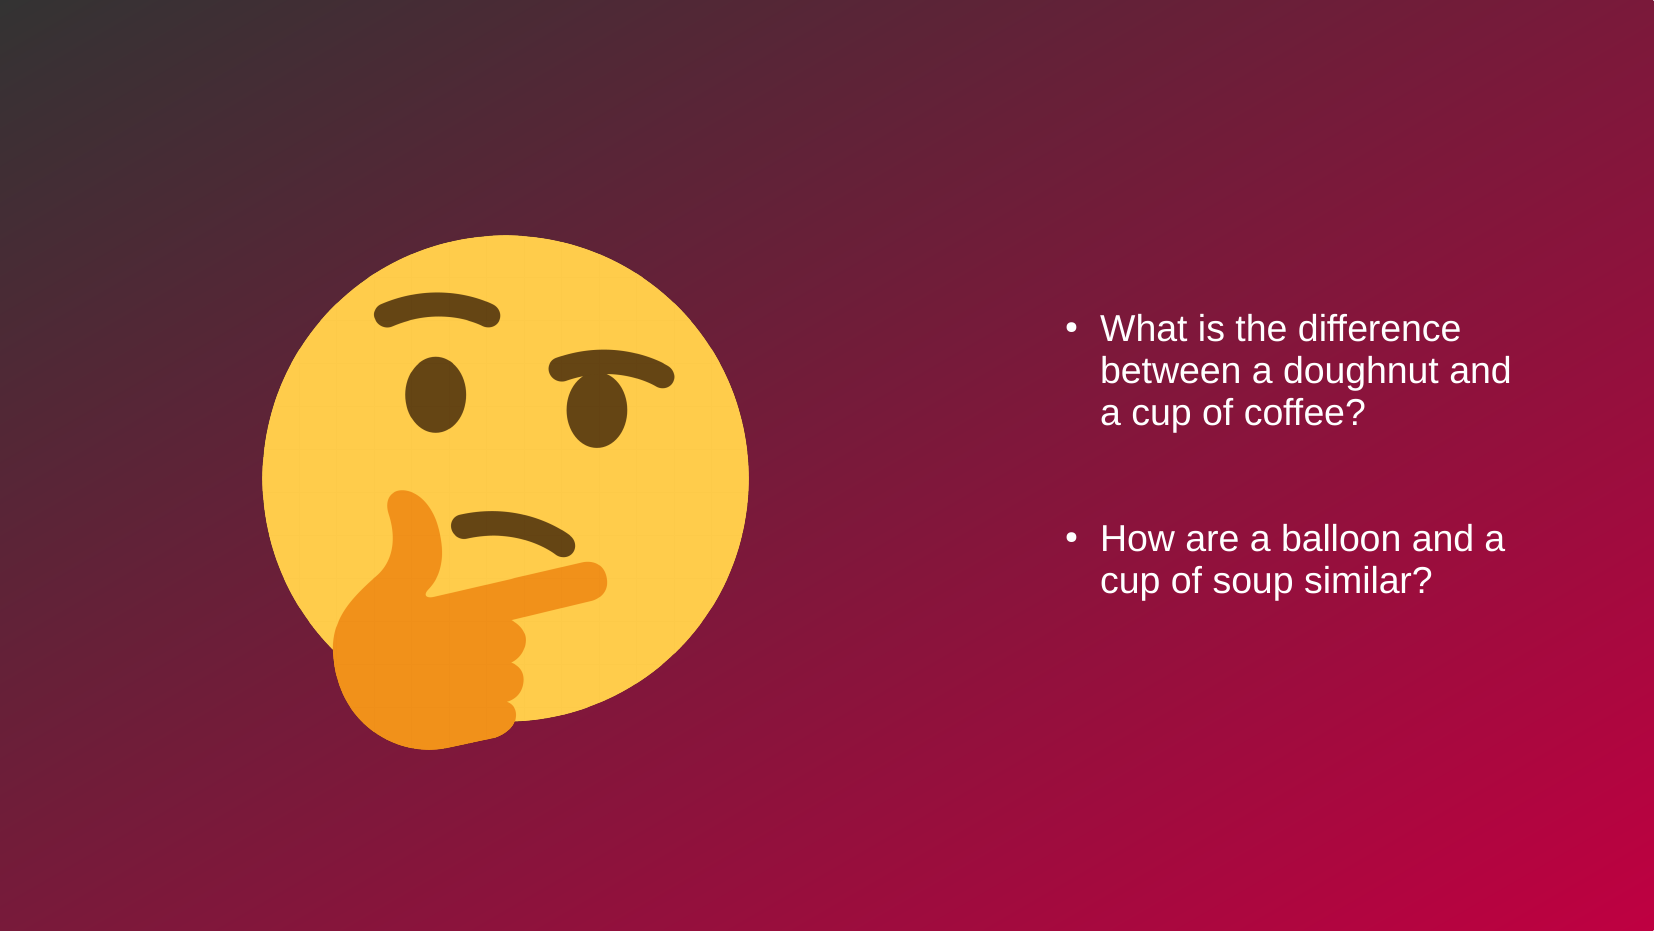

What is the difference between a doughnut and a cup of coffee?
How are a balloon and a cup of soup similar?